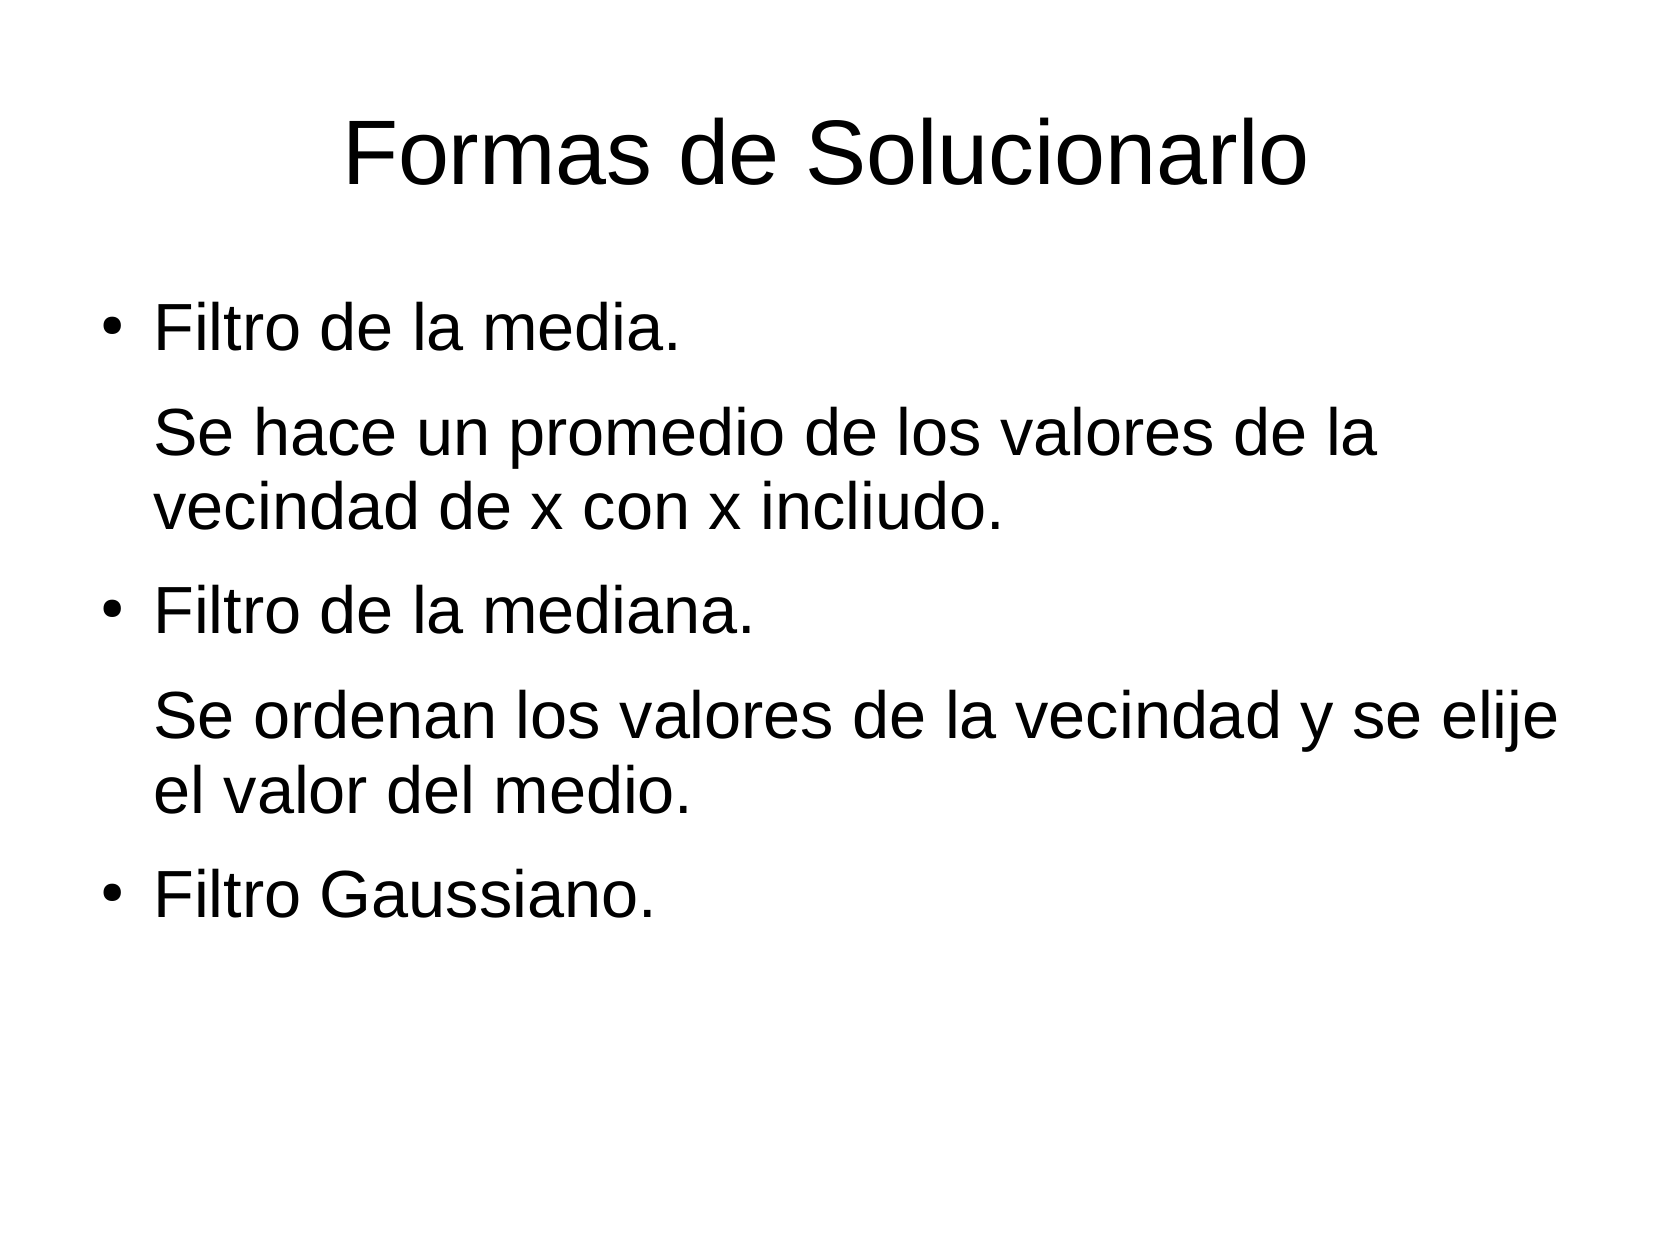

# Formas de Solucionarlo
Filtro de la media.
Se hace un promedio de los valores de la vecindad de x con x incliudo.
Filtro de la mediana.
Se ordenan los valores de la vecindad y se elije el valor del medio.
Filtro Gaussiano.